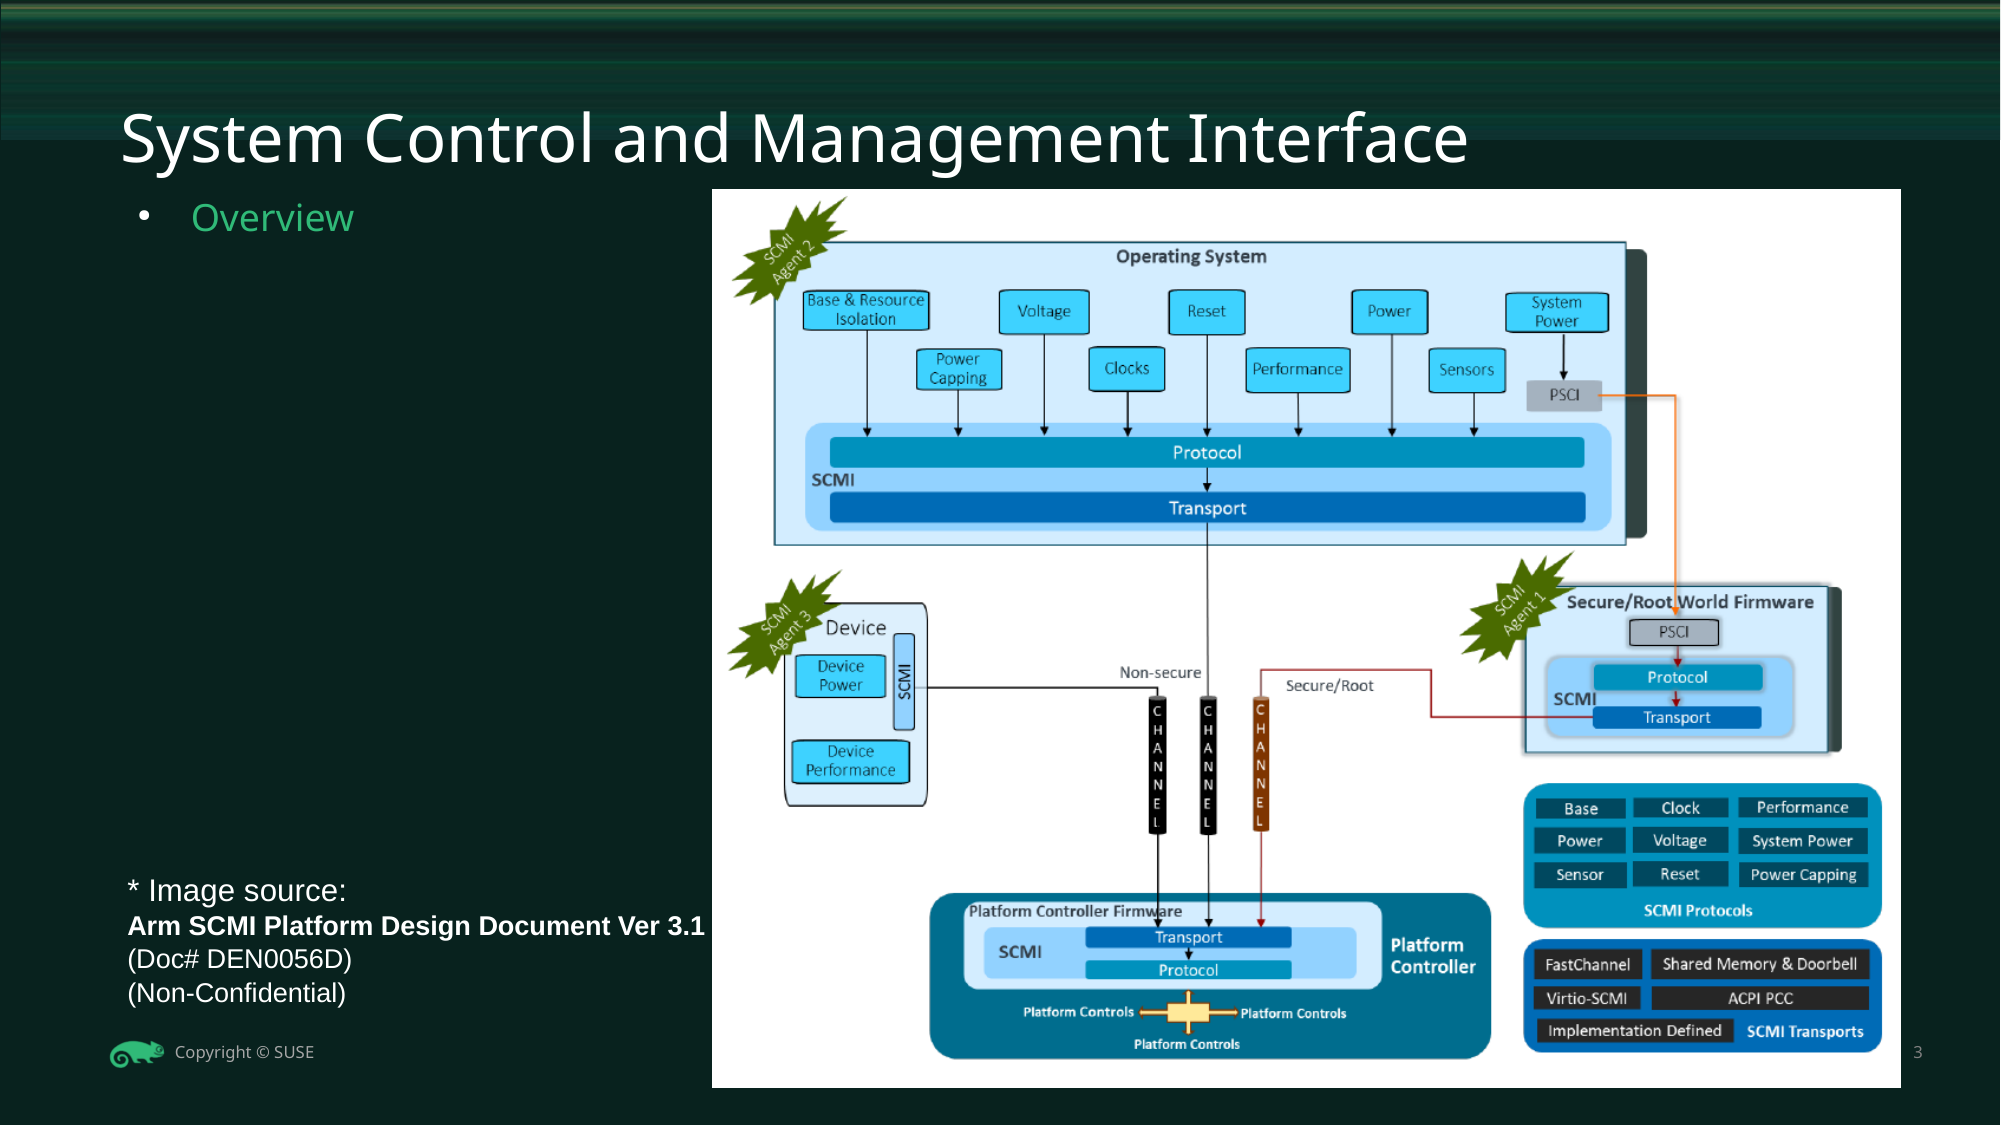

System Control and Management Interface
# Overview
* Image source:
Arm SCMI Platform Design Document Ver 3.1
(Doc# DEN0056D)
(Non-Confidential)
3